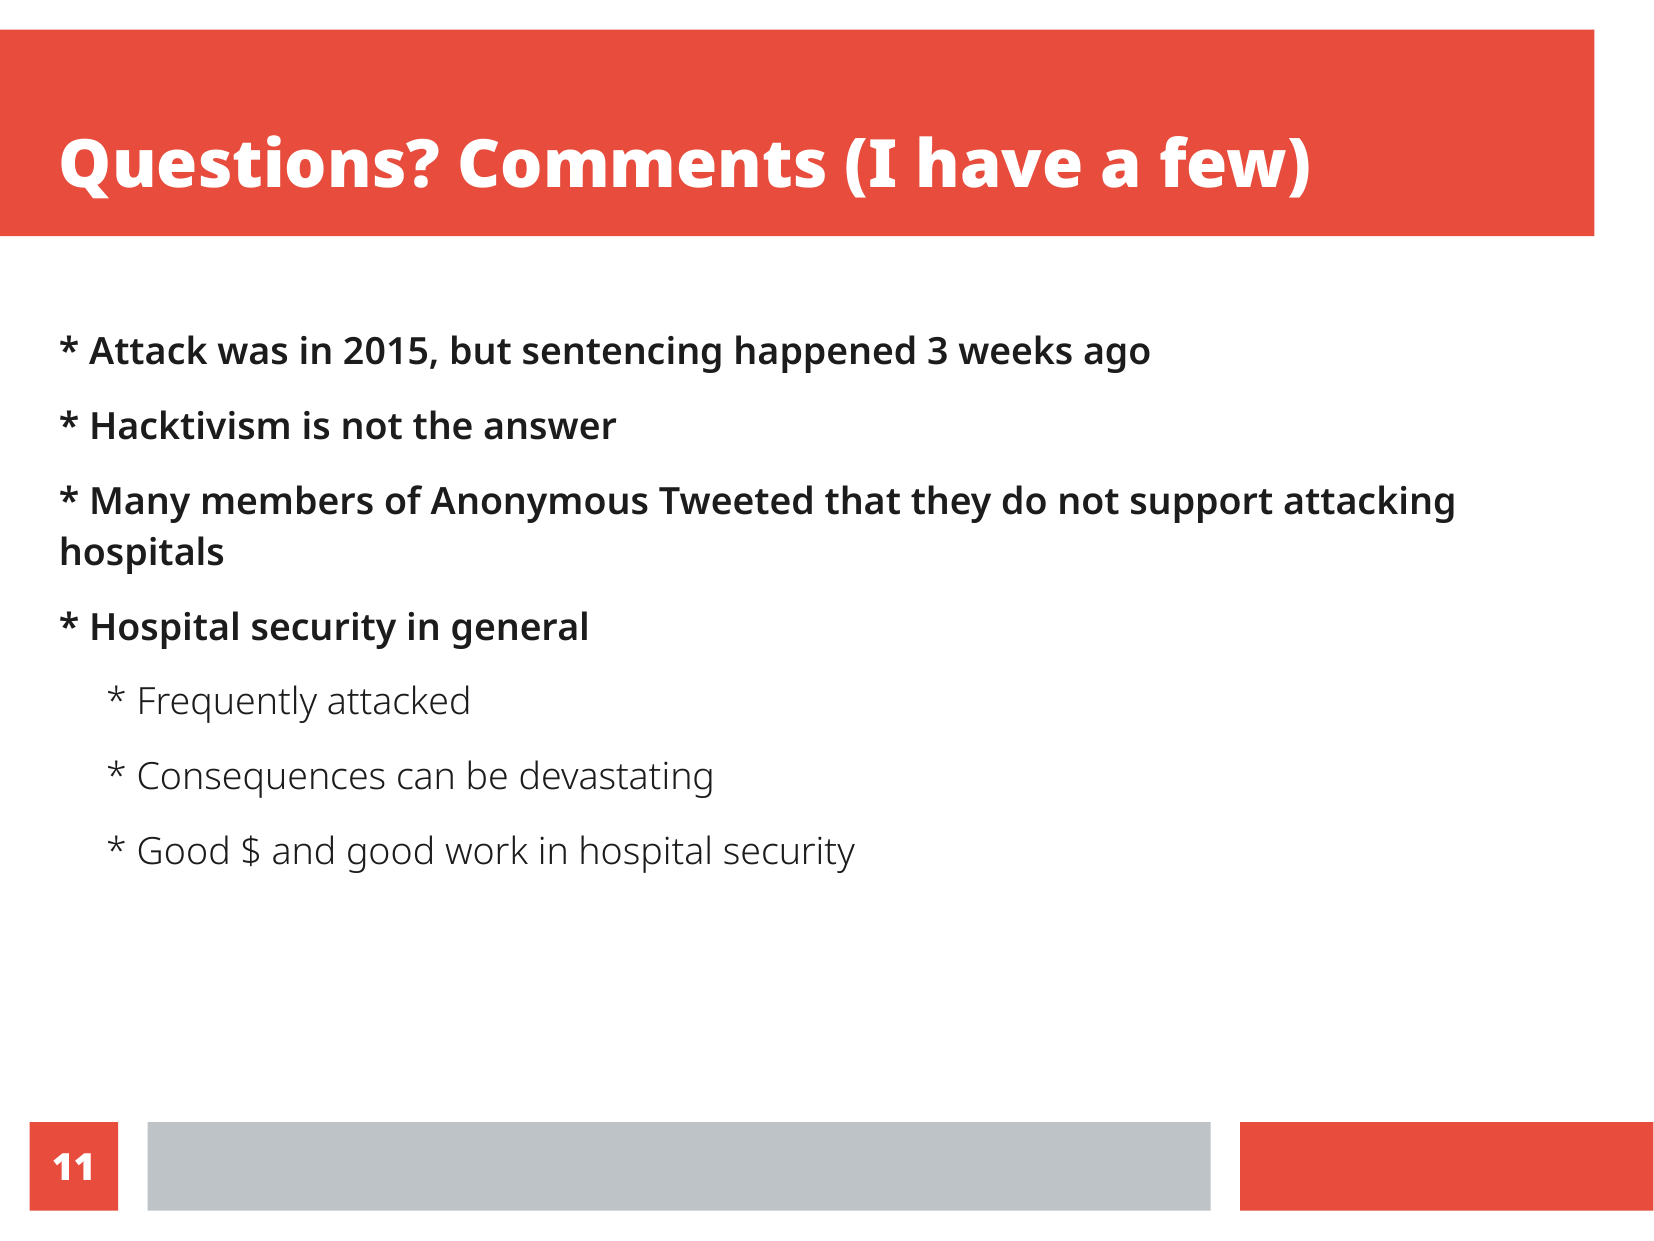

# Questions? Comments (I have a few)
* Attack was in 2015, but sentencing happened 3 weeks ago
* Hacktivism is not the answer
* Many members of Anonymous Tweeted that they do not support attacking hospitals
* Hospital security in general
* Frequently attacked
* Consequences can be devastating
* Good $ and good work in hospital security
11